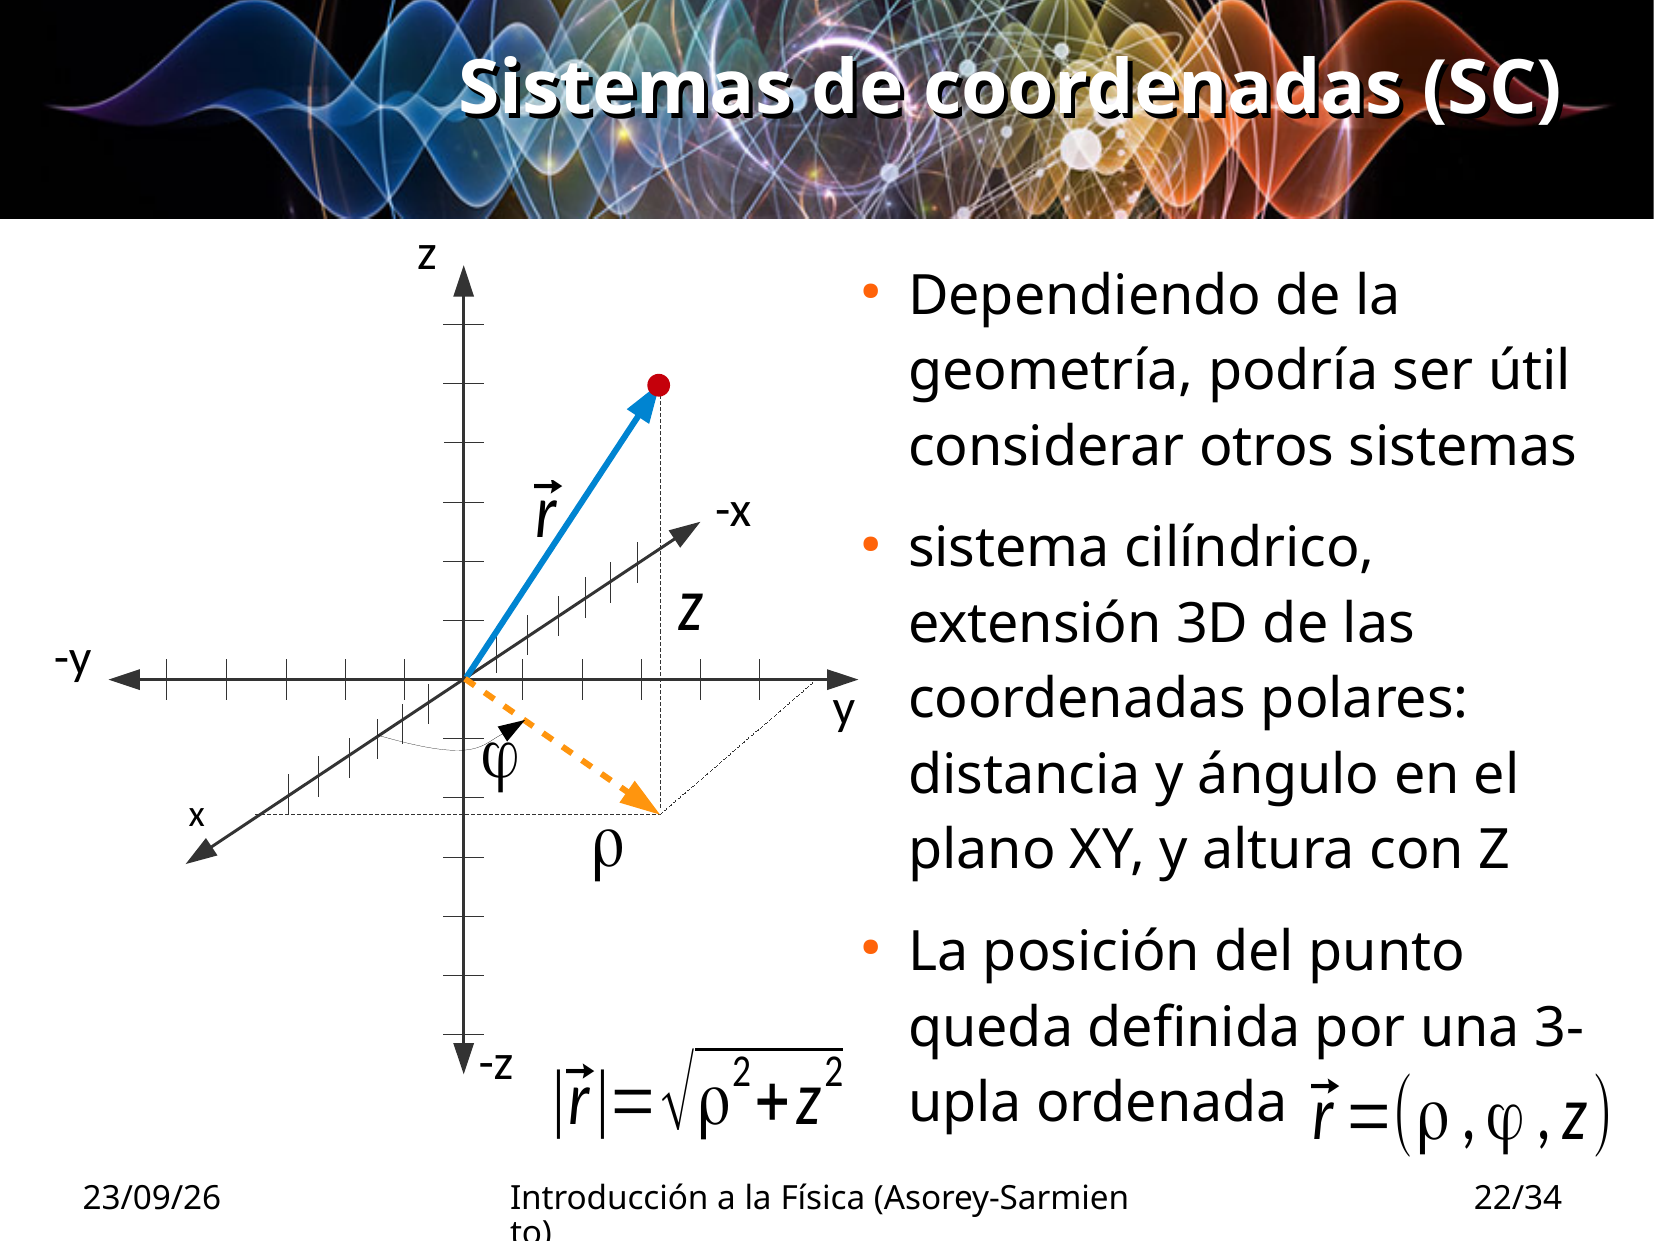

# Sistemas de coordenadas (SC)
z
-x
-y
y
x
-z
Dependiendo de la geometría, podría ser útil considerar otros sistemas
sistema cilíndrico, extensión 3D de las coordenadas polares: distancia y ángulo en el plano XY, y altura con Z
La posición del punto queda definida por una 3-upla ordenada
Introducción a la Física (Asorey-Sarmiento)
22